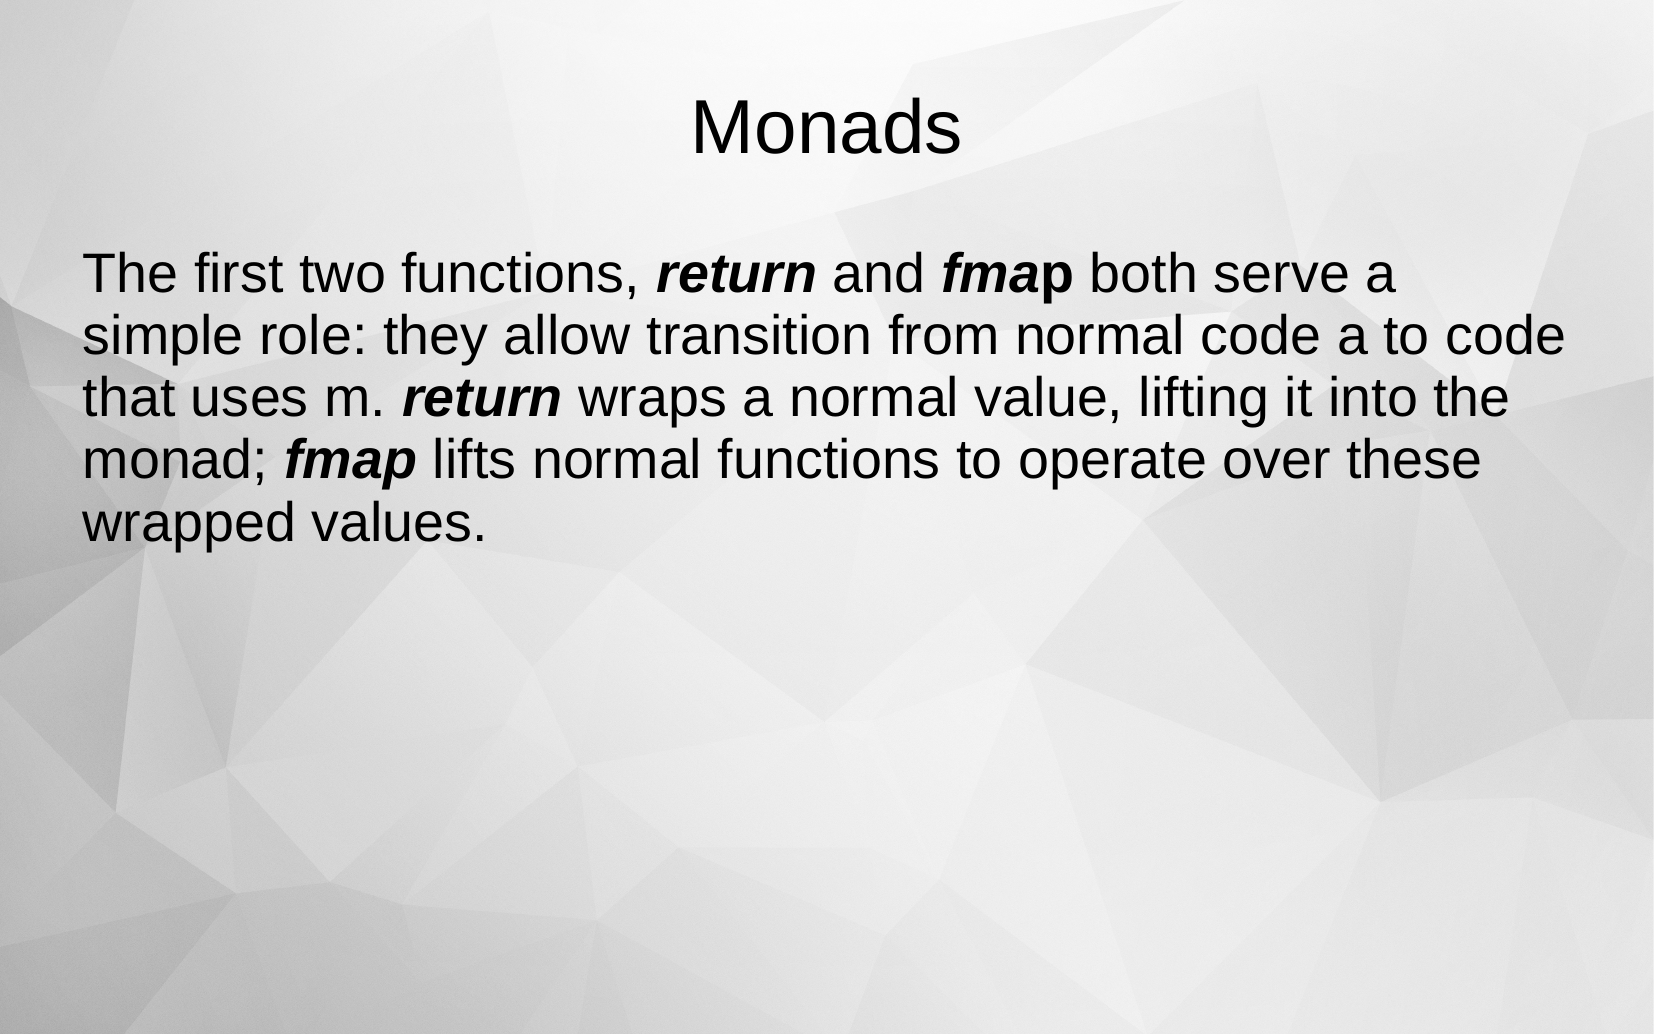

# Monads
The first two functions, return and fmap both serve a simple role: they allow transition from normal code a to code that uses m. return wraps a normal value, lifting it into the monad; fmap lifts normal functions to operate over these wrapped values.